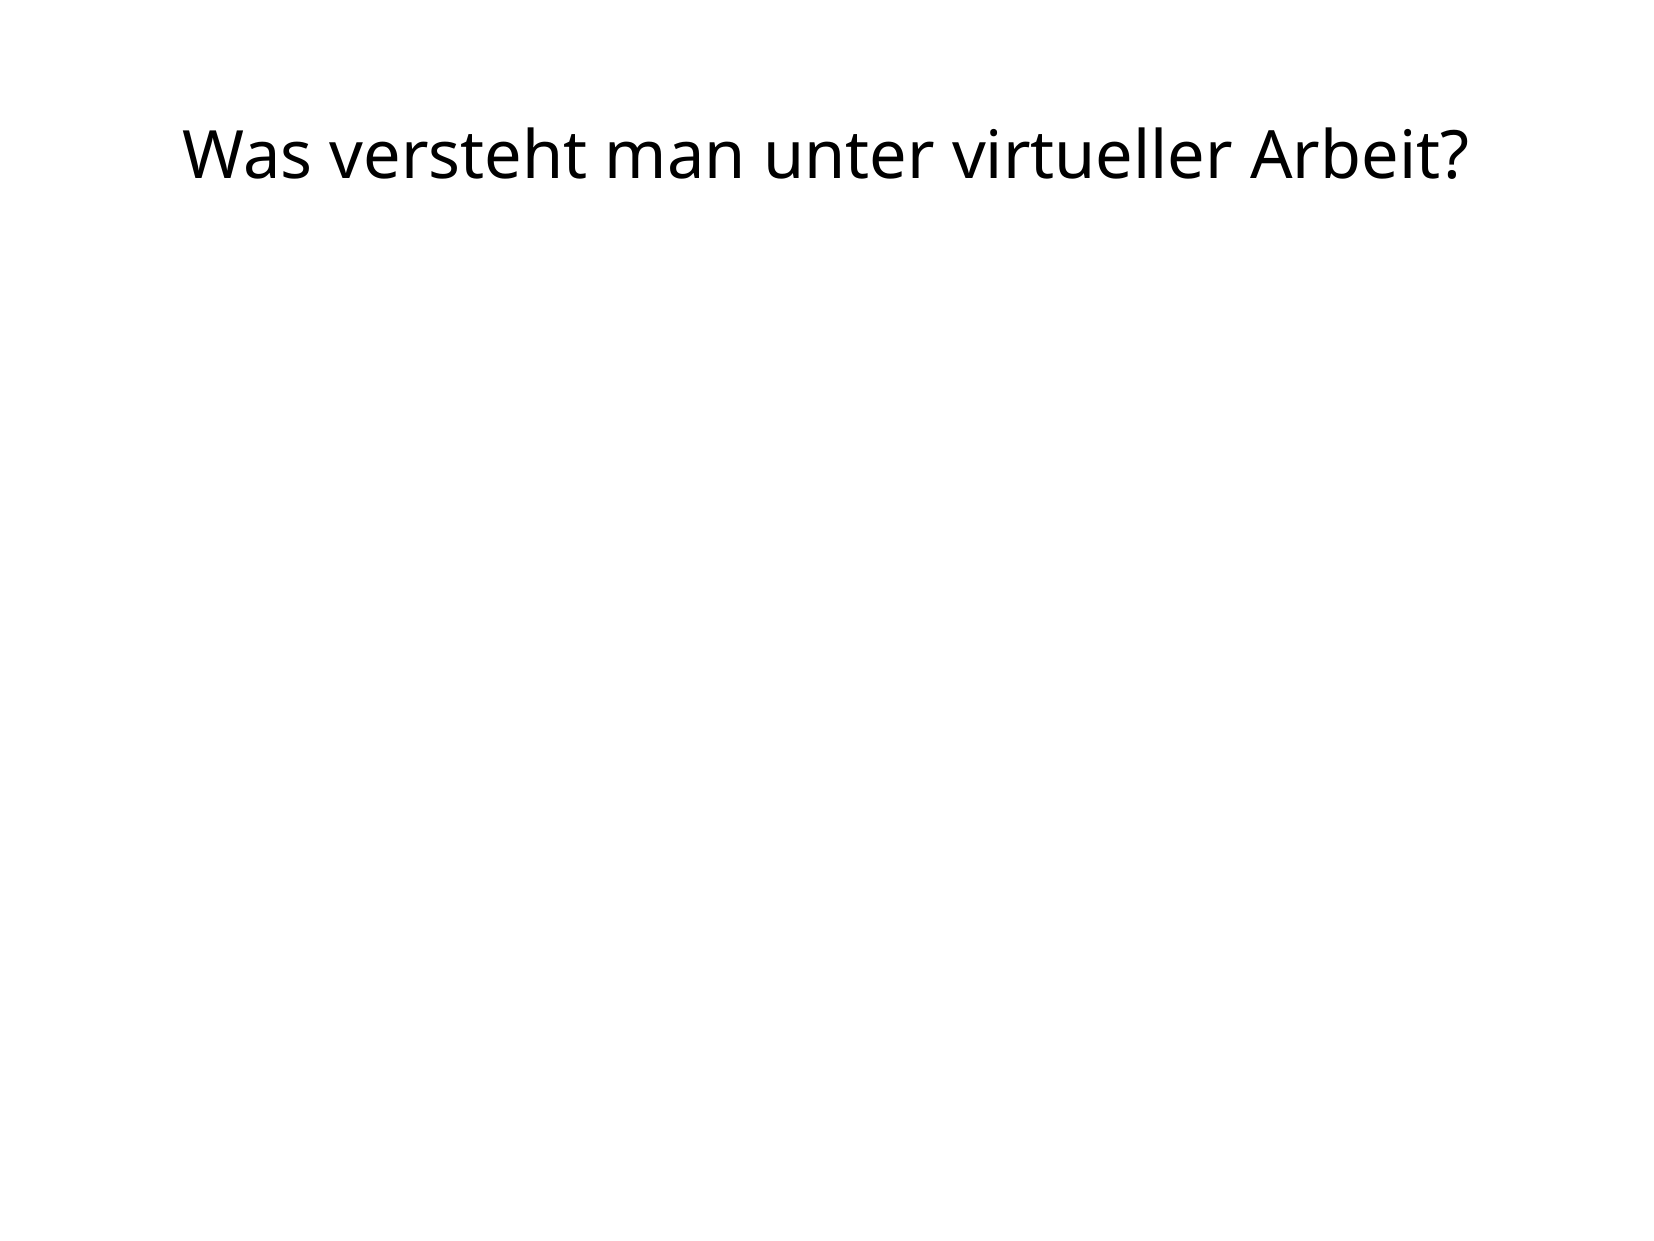

# Was versteht man unter virtueller Arbeit?